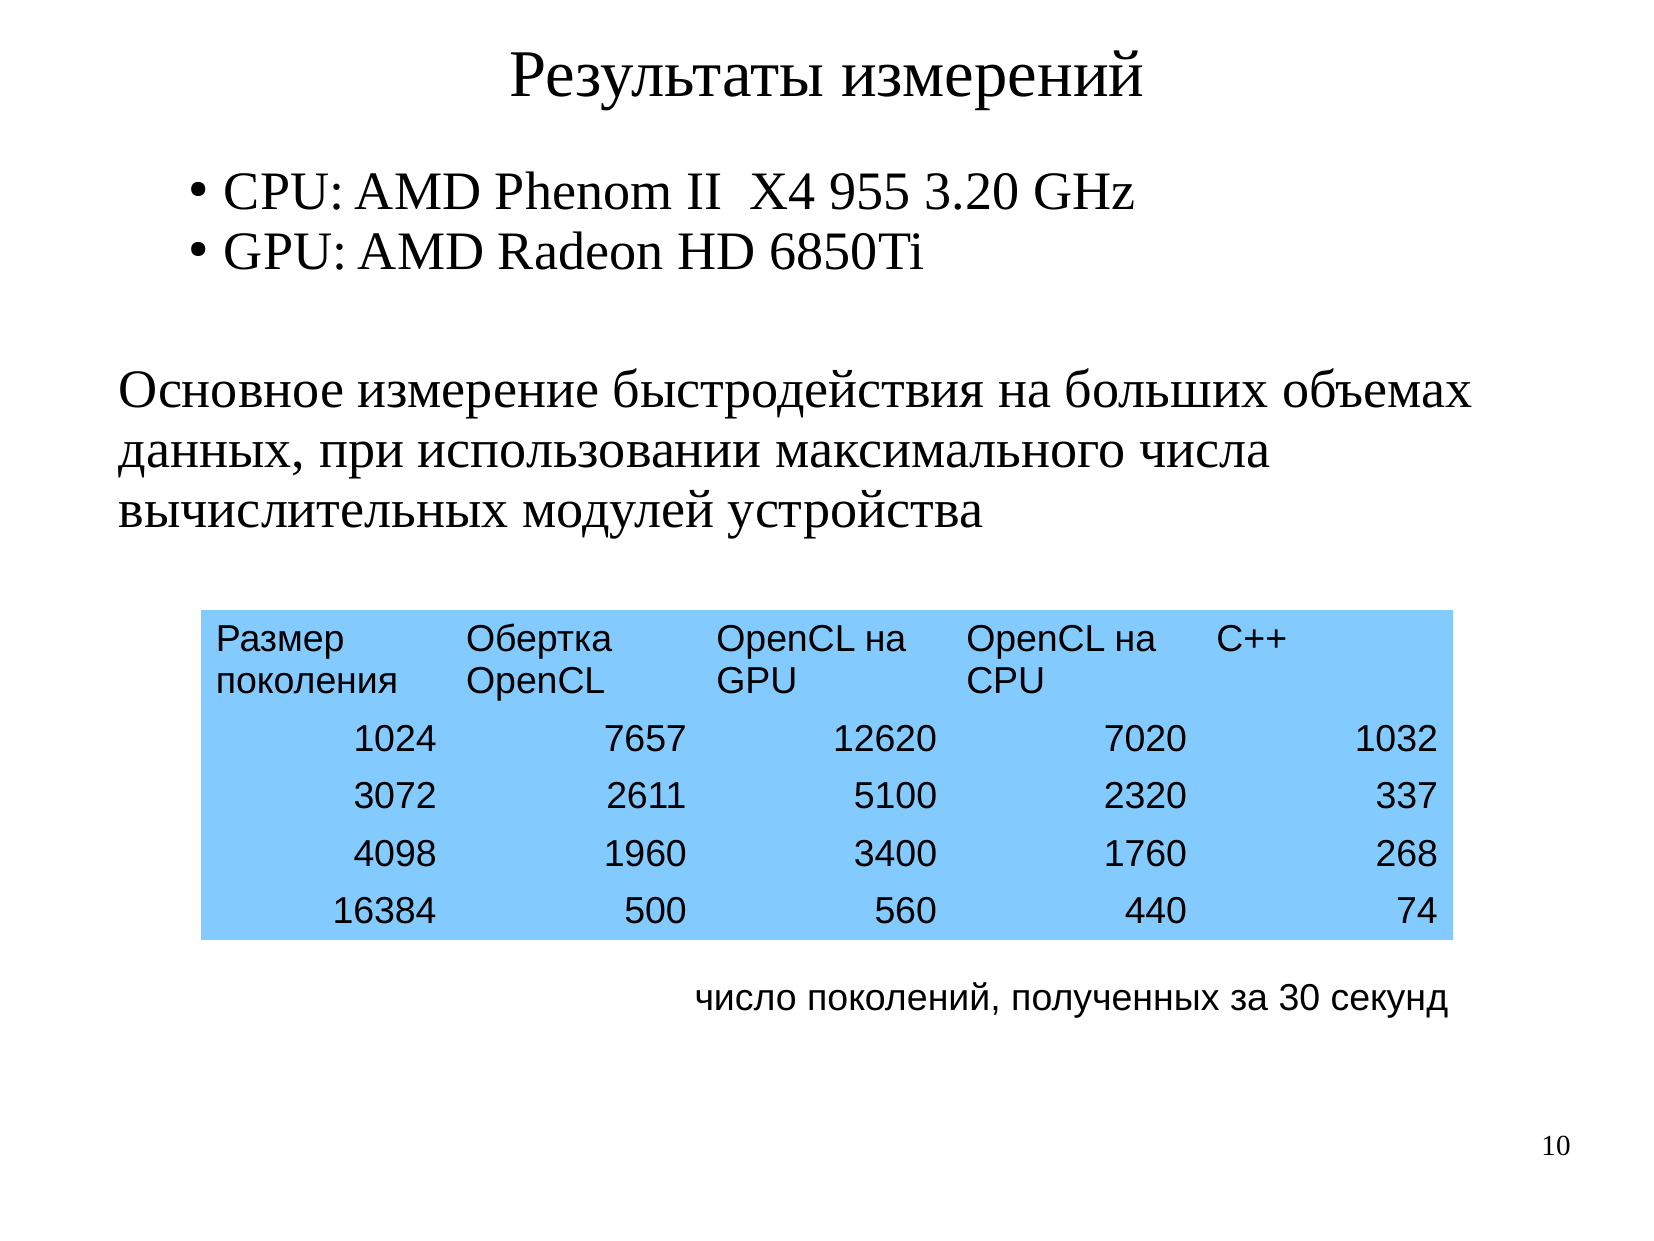

Результаты измерений
CPU: AMD Phenom II X4 955 3.20 GHz
GPU: AMD Radeon HD 6850Ti
Основное измерение быстродействия на больших объемах
данных, при использовании максимального числа
вычислительных модулей устройства
| Размер поколения | Обертка OpenCL | OpenCL на GPU | OpenCL на СPU | C++ |
| --- | --- | --- | --- | --- |
| 1024 | 7657 | 12620 | 7020 | 1032 |
| 3072 | 2611 | 5100 | 2320 | 337 |
| 4098 | 1960 | 3400 | 1760 | 268 |
| 16384 | 500 | 560 | 440 | 74 |
число поколений, полученных за 30 секунд
10